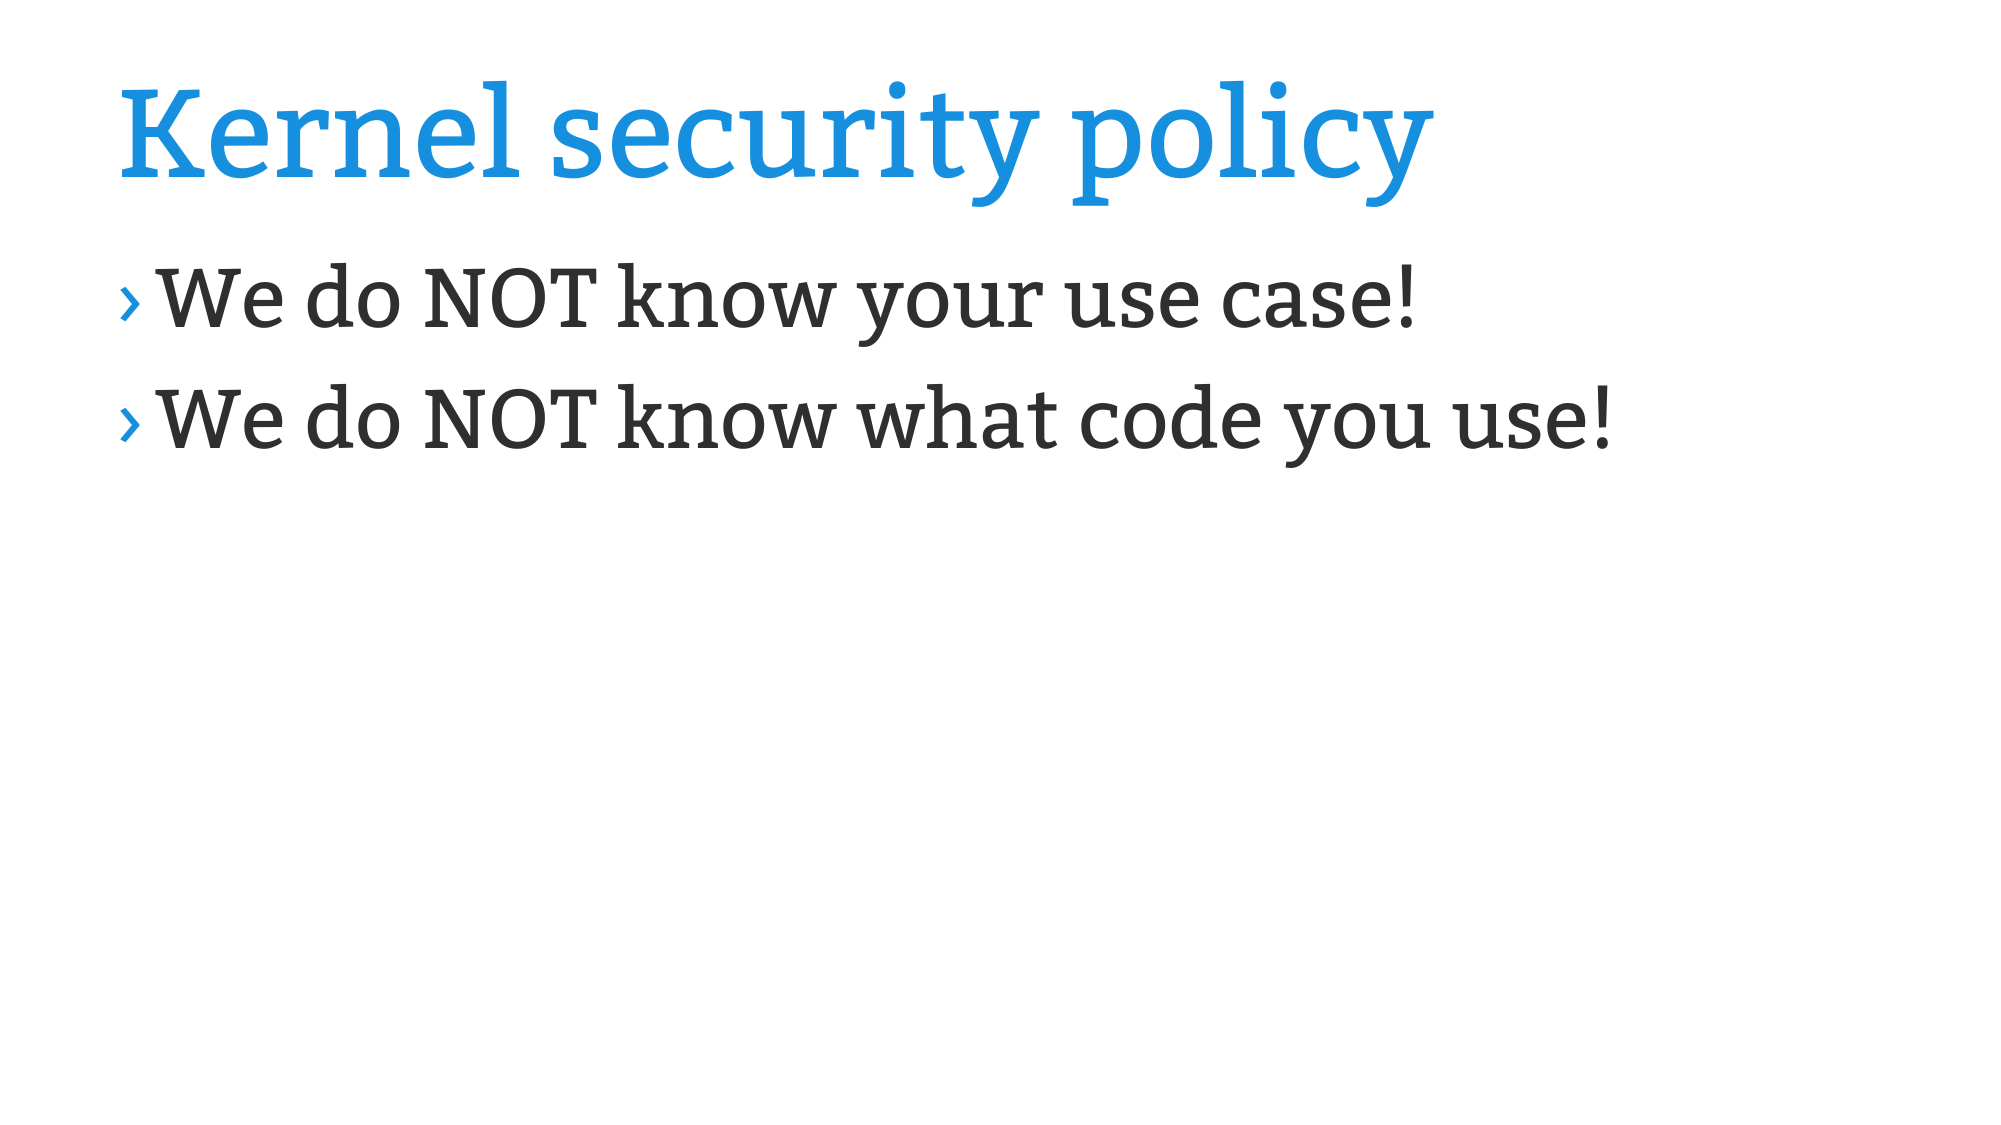

# Kernel security policy
We do NOT know your use case!
We do NOT know what code you use!